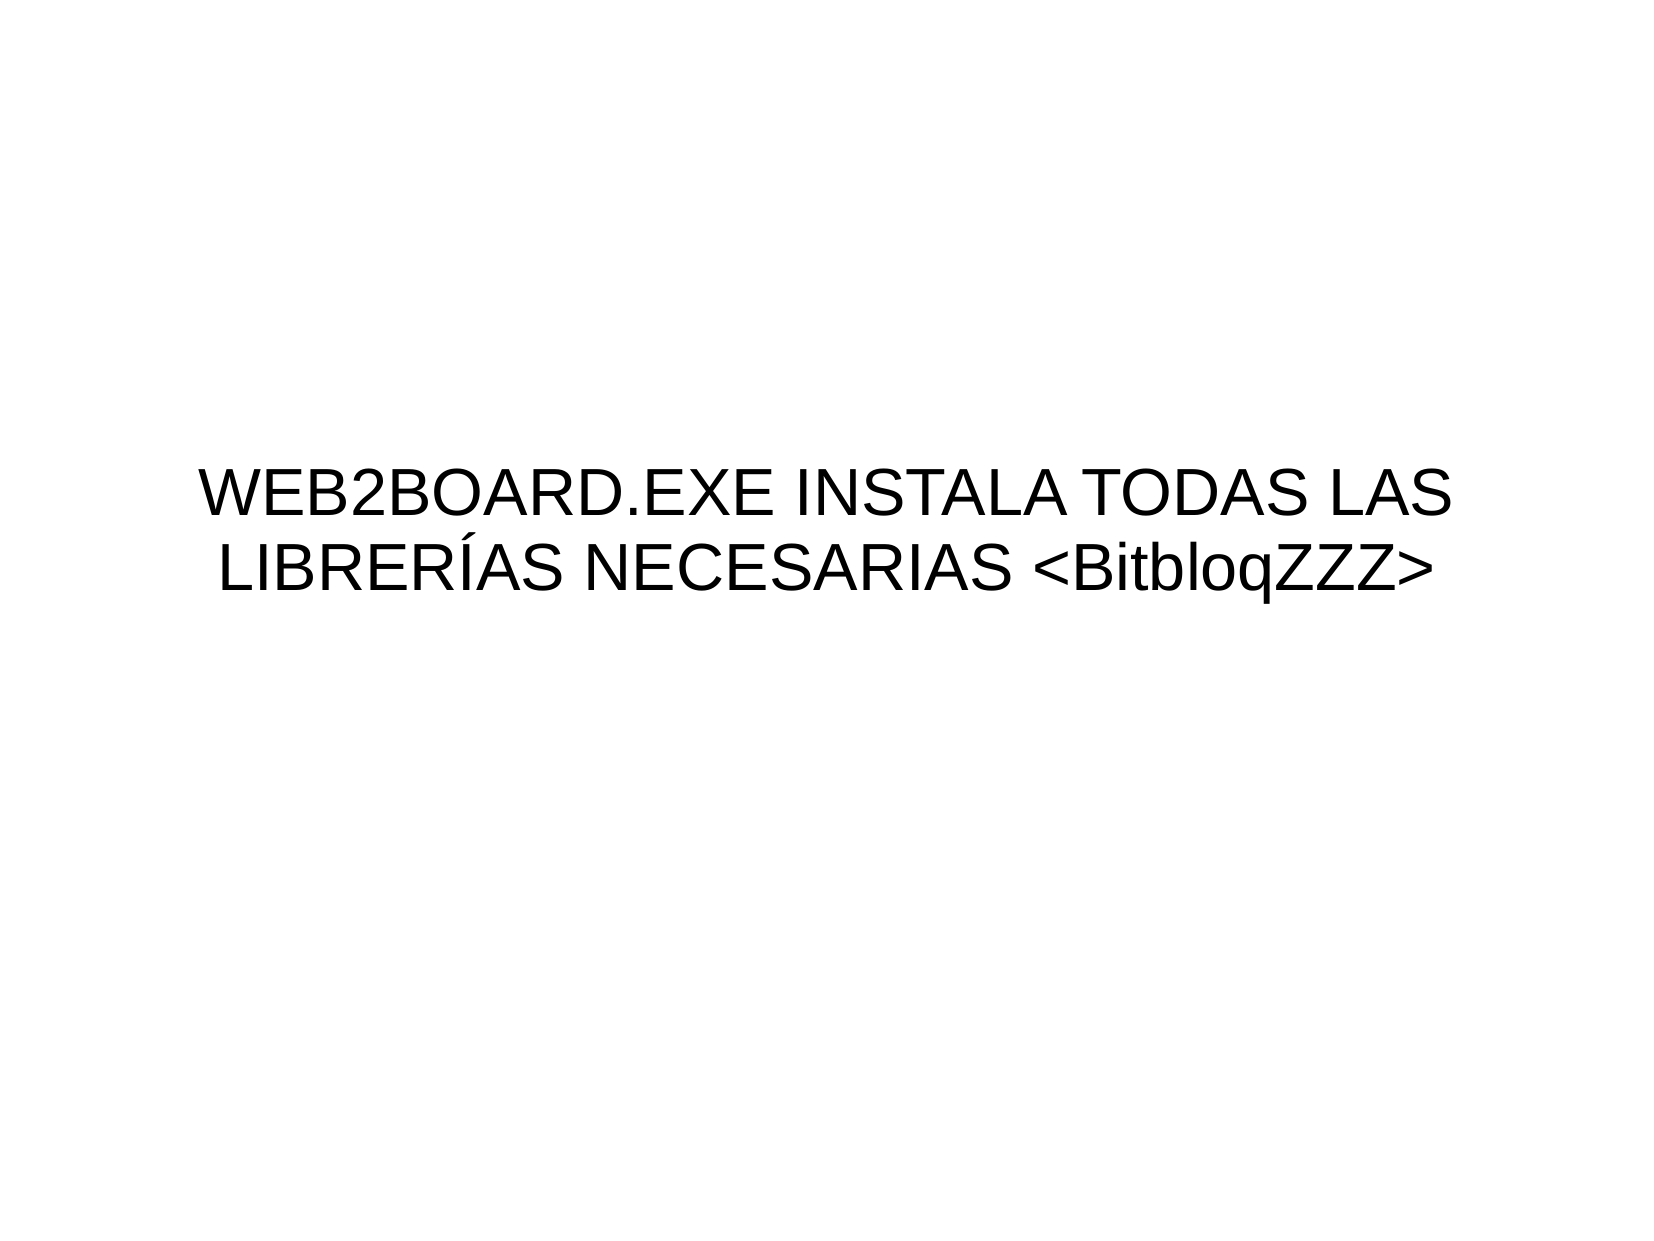

# WEB2BOARD.EXE INSTALA TODAS LAS LIBRERÍAS NECESARIAS <BitbloqZZZ>